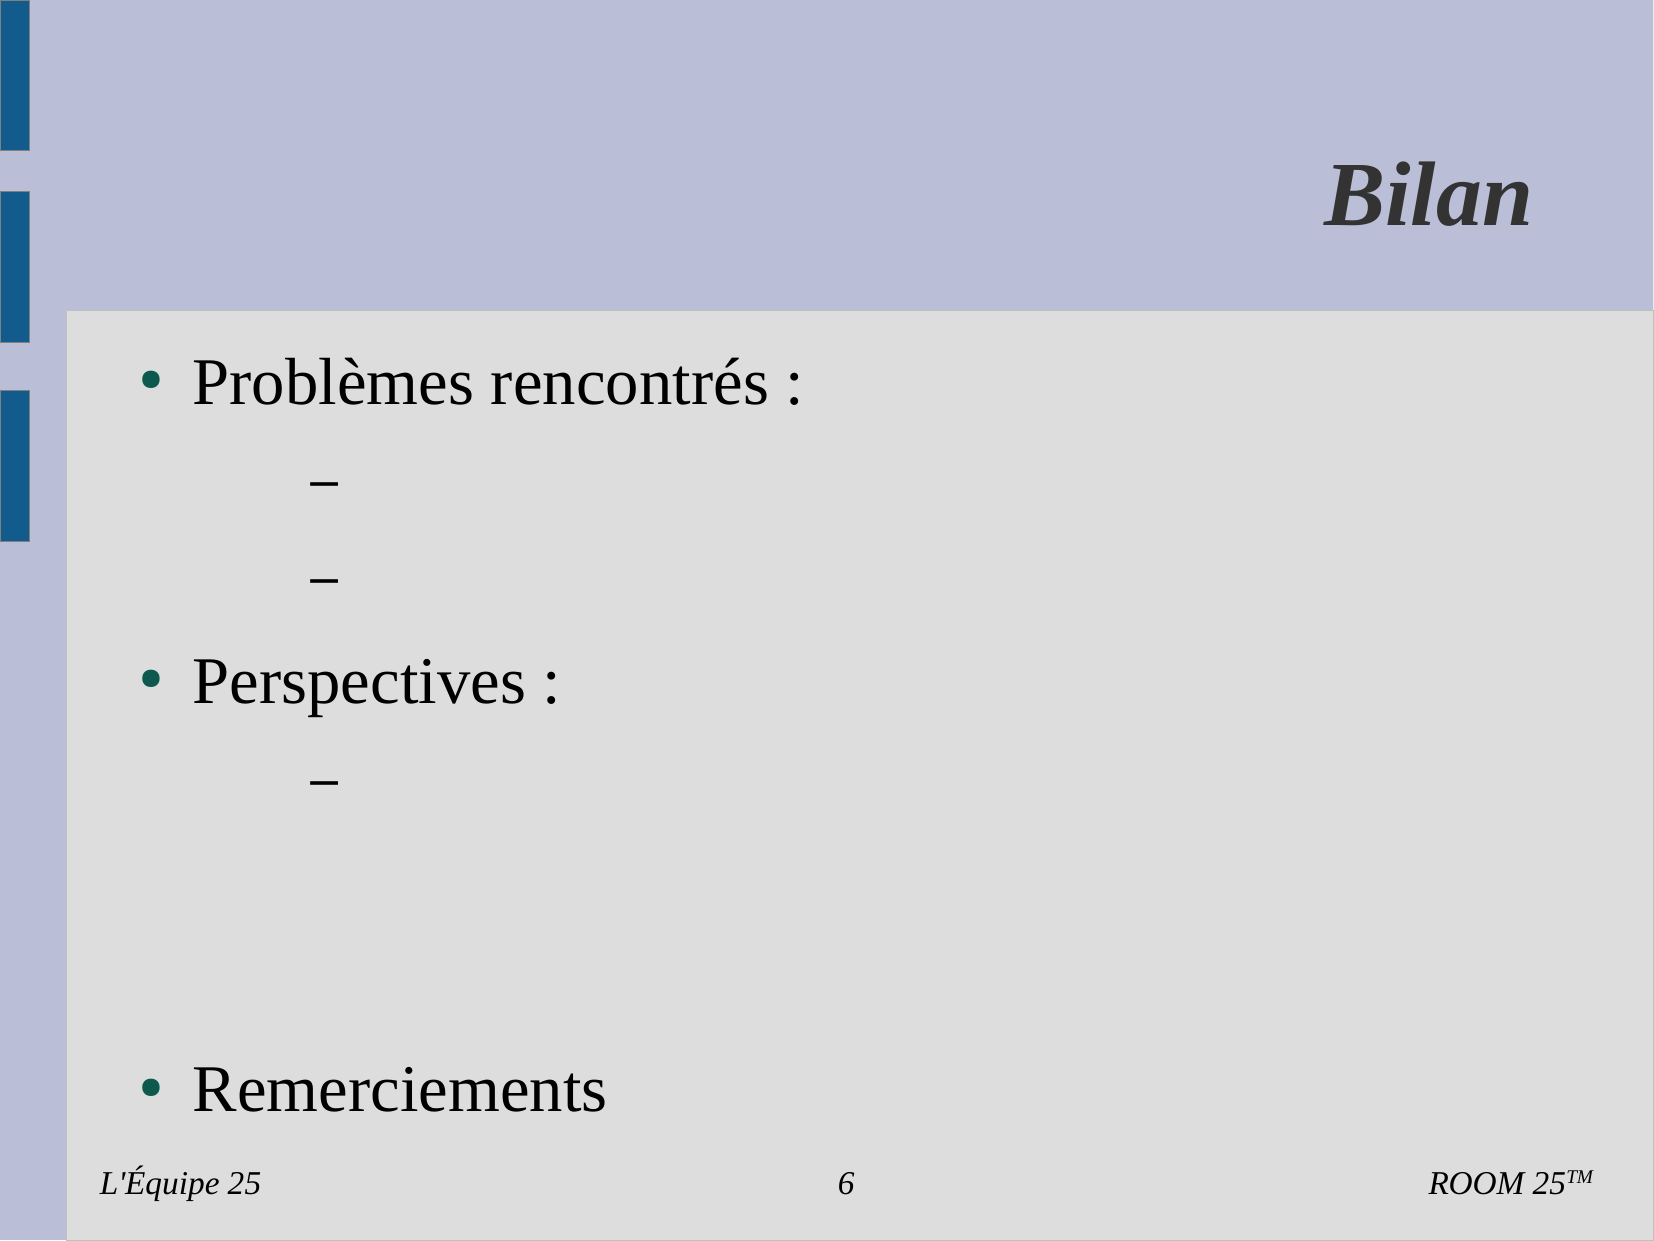

# Bilan
Problèmes rencontrés :
Perspectives :
Remerciements
L'Équipe 25			 					6								ROOM 25TM